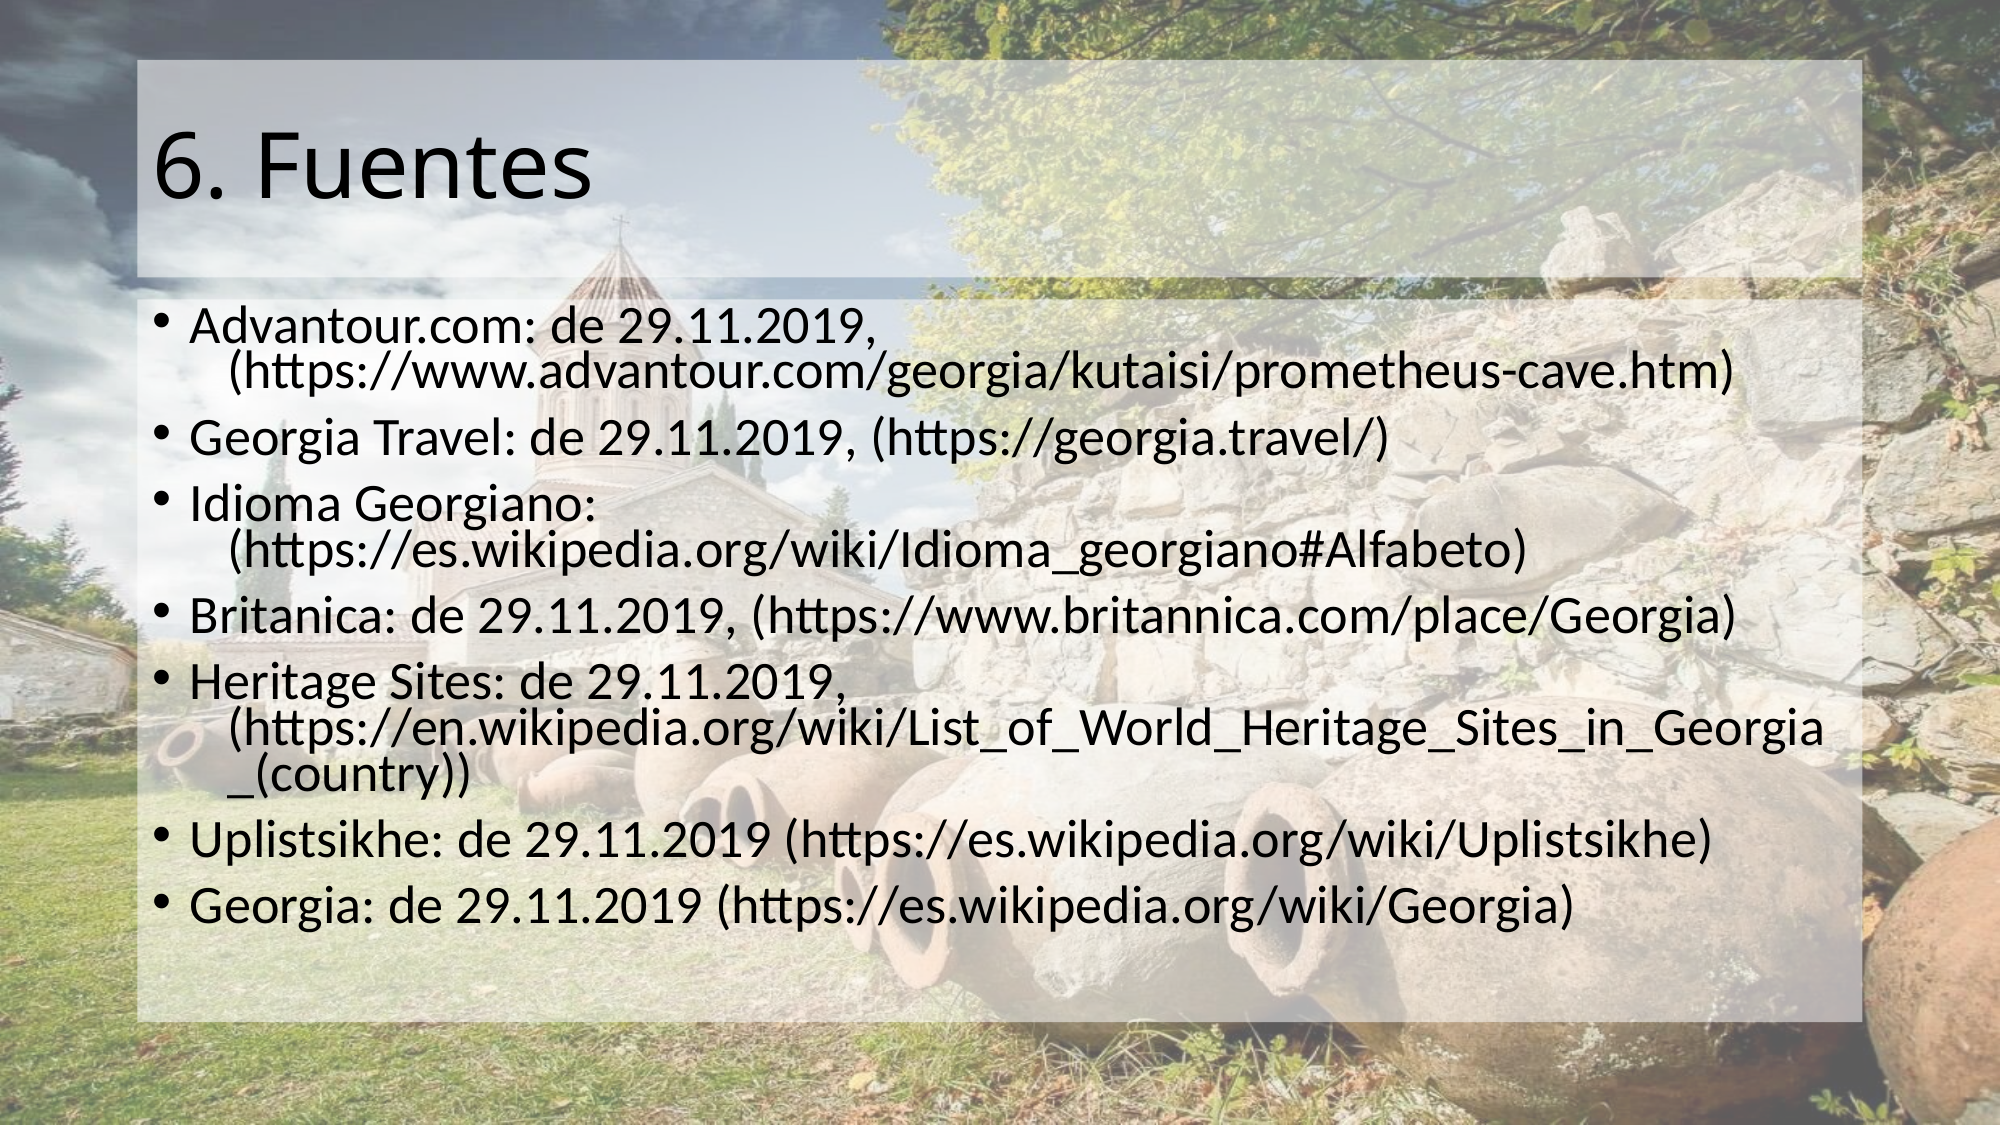

# 6. Fuentes
Advantour.com: de 29.11.2019, (https://www.advantour.com/georgia/kutaisi/prometheus-cave.htm)
Georgia Travel: de 29.11.2019, (https://georgia.travel/)
Idioma Georgiano: (https://es.wikipedia.org/wiki/Idioma_georgiano#Alfabeto)
Britanica: de 29.11.2019, (https://www.britannica.com/place/Georgia)
Heritage Sites: de 29.11.2019, (https://en.wikipedia.org/wiki/List_of_World_Heritage_Sites_in_Georgia_(country))
Uplistsikhe: de 29.11.2019 (https://es.wikipedia.org/wiki/Uplistsikhe)
Georgia: de 29.11.2019 (https://es.wikipedia.org/wiki/Georgia)